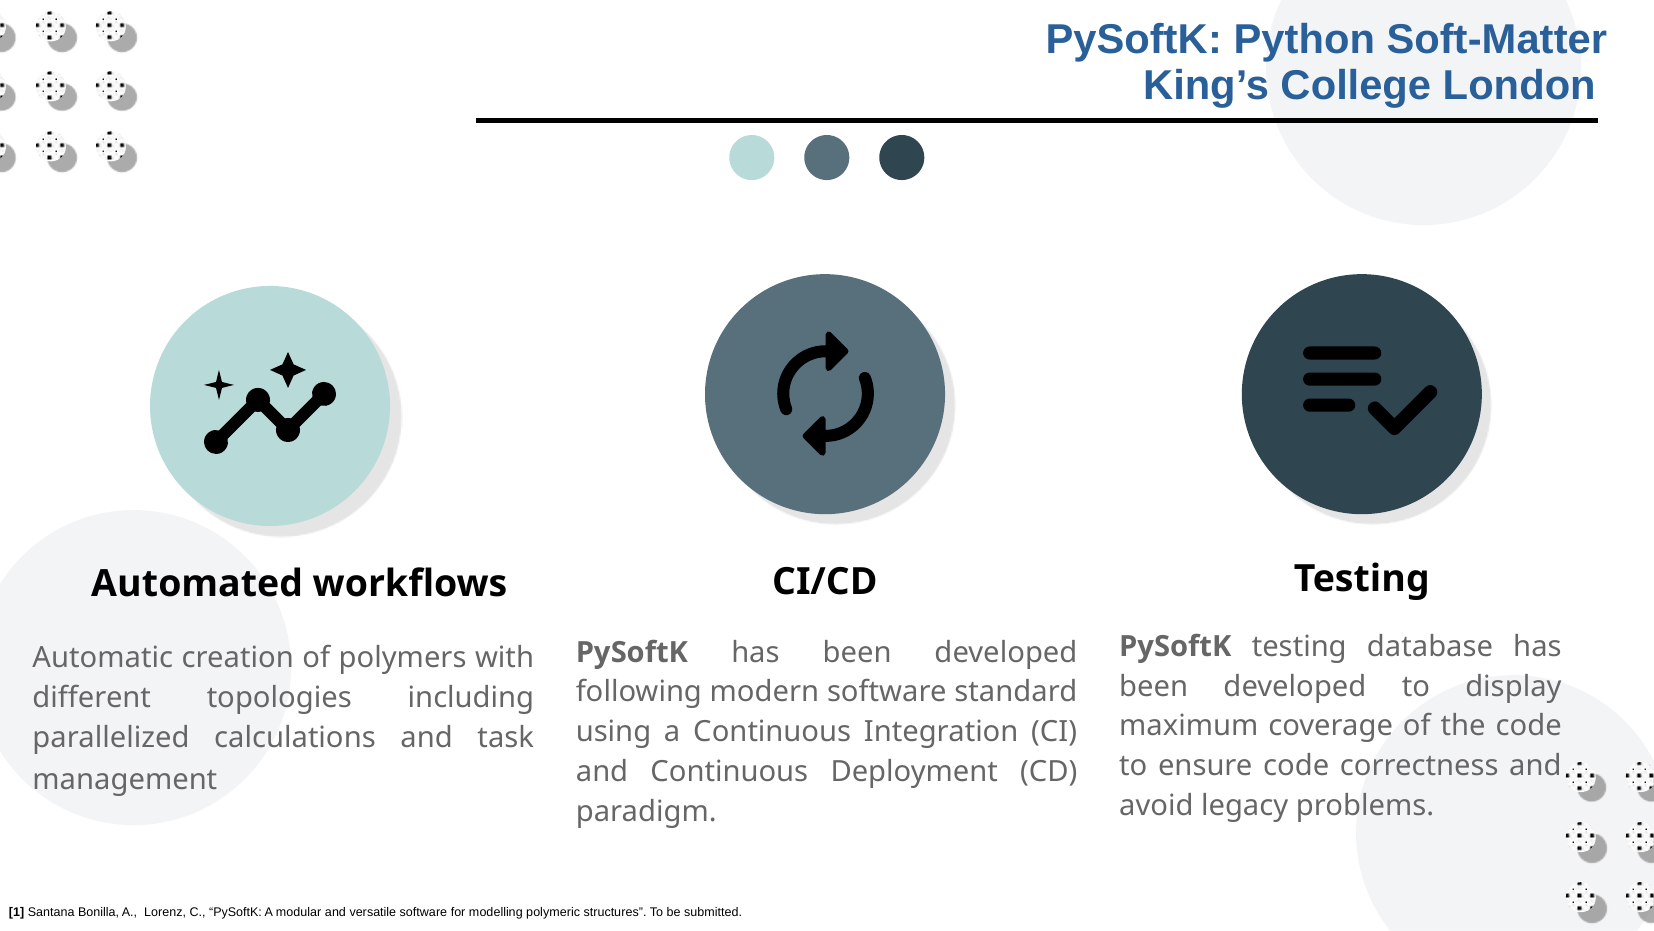

PySoftK: Python Soft-Matter King’s College London
Testing
CI/CD
Automated workflows
PySoftK testing database has been developed to display maximum coverage of the code to ensure code correctness and avoid legacy problems.
PySoftK has been developed following modern software standard using a Continuous Integration (CI) and Continuous Deployment (CD) paradigm.
Automatic creation of polymers with different topologies including parallelized calculations and task management
[1] Santana Bonilla, A., Lorenz, C., “PySoftK: A modular and versatile software for modelling polymeric structures”. To be submitted.